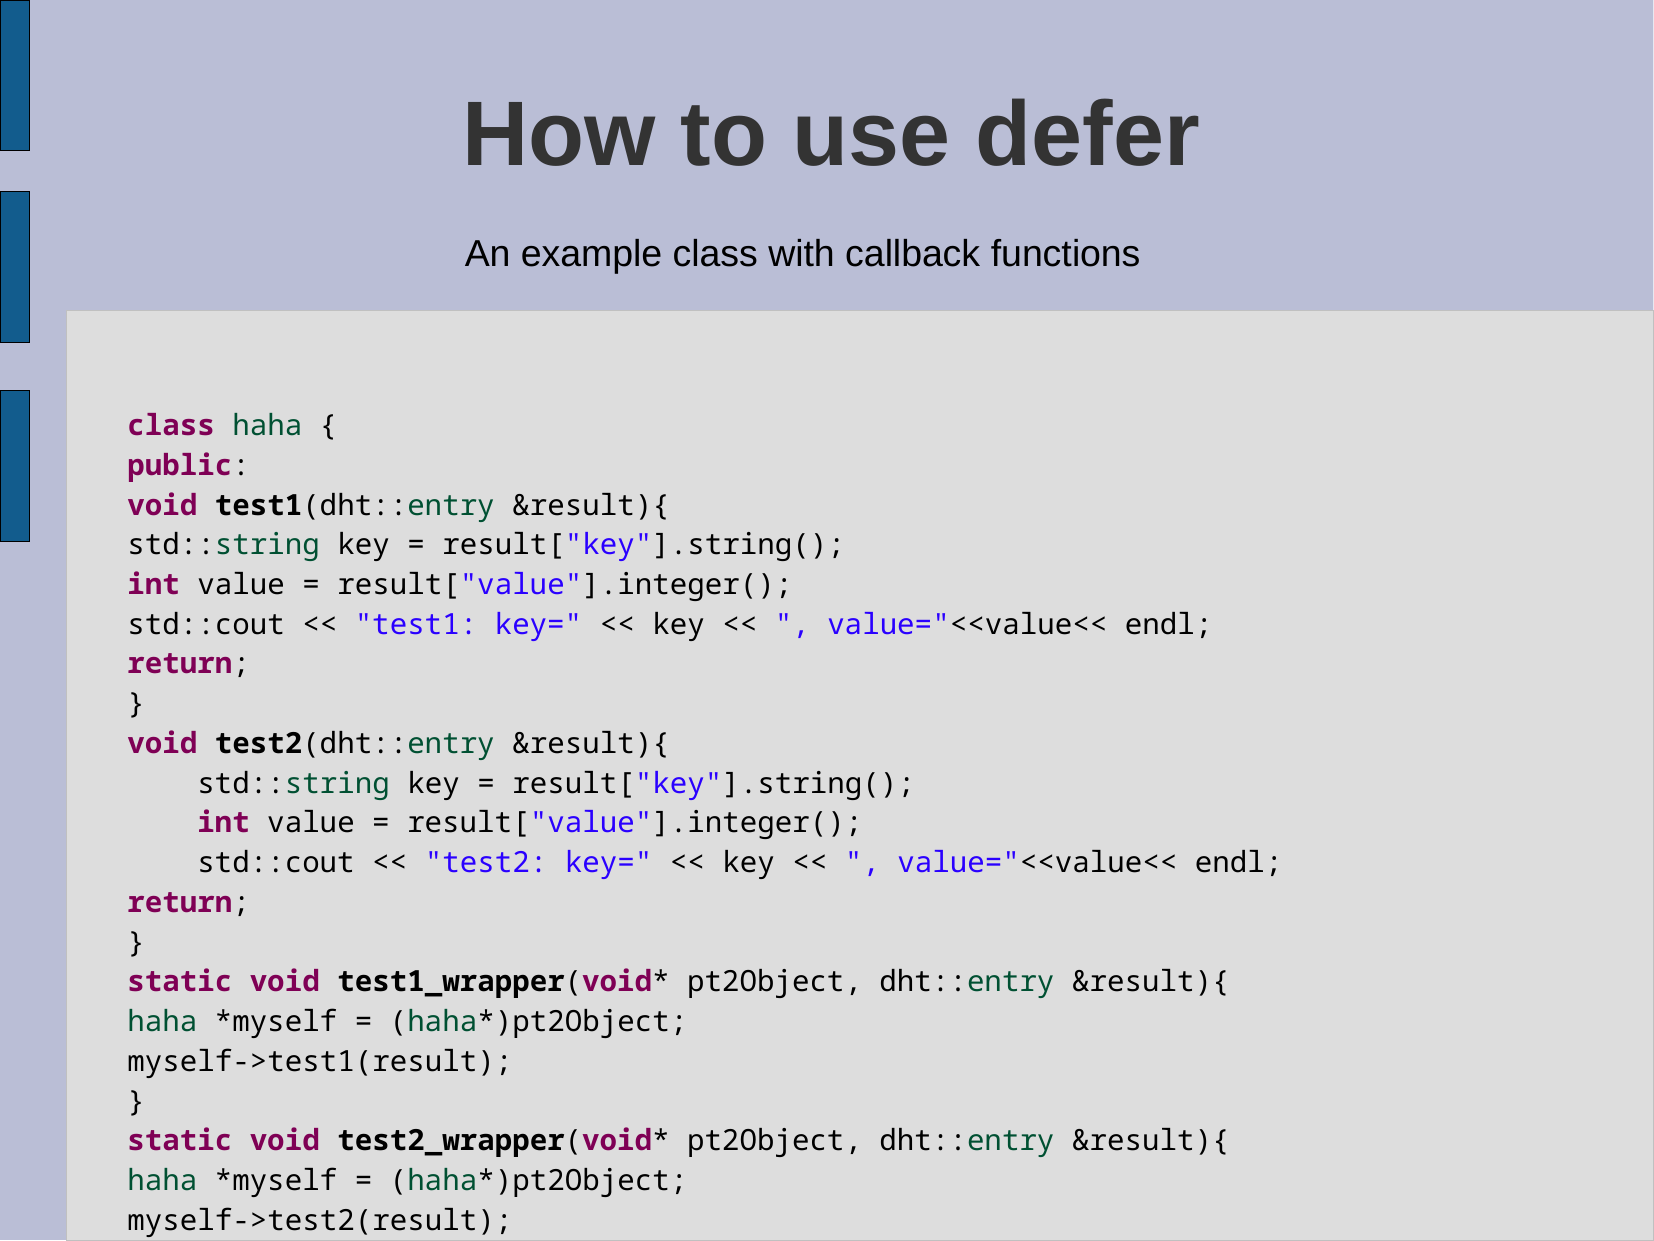

# How to use defer
An example class with callback functions
class haha {
public:
void test1(dht::entry &result){
std::string key = result["key"].string();
int value = result["value"].integer();
std::cout << "test1: key=" << key << ", value="<<value<< endl;
return;
}
void test2(dht::entry &result){
 std::string key = result["key"].string();
 int value = result["value"].integer();
 std::cout << "test2: key=" << key << ", value="<<value<< endl;
return;
}
static void test1_wrapper(void* pt2Object, dht::entry &result){
haha *myself = (haha*)pt2Object;
myself->test1(result);
}
static void test2_wrapper(void* pt2Object, dht::entry &result){
haha *myself = (haha*)pt2Object;
myself->test2(result);
}
};